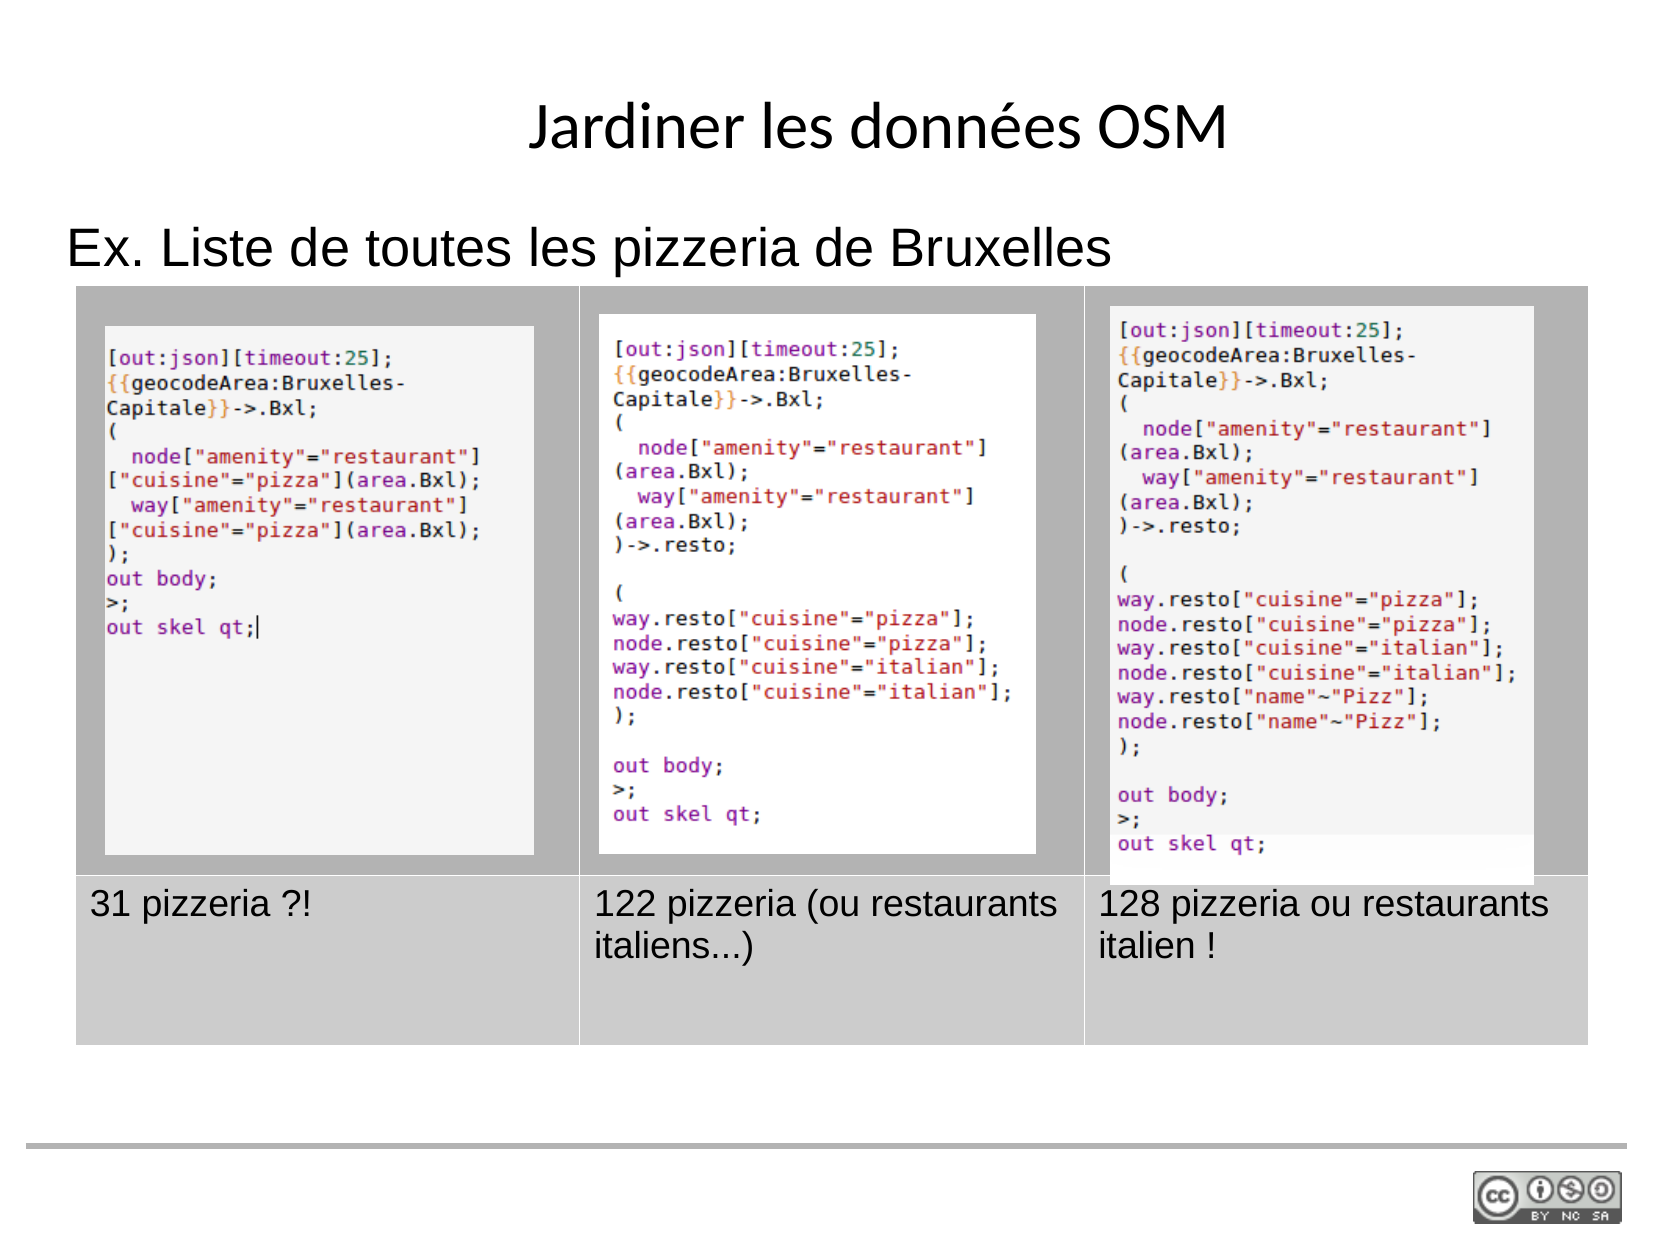

# Jardiner les données OSM
Ex. Liste de toutes les pizzeria de Bruxelles
| | | |
| --- | --- | --- |
| 31 pizzeria ?! | 122 pizzeria (ou restaurants italiens...) | 128 pizzeria ou restaurants italien ! |